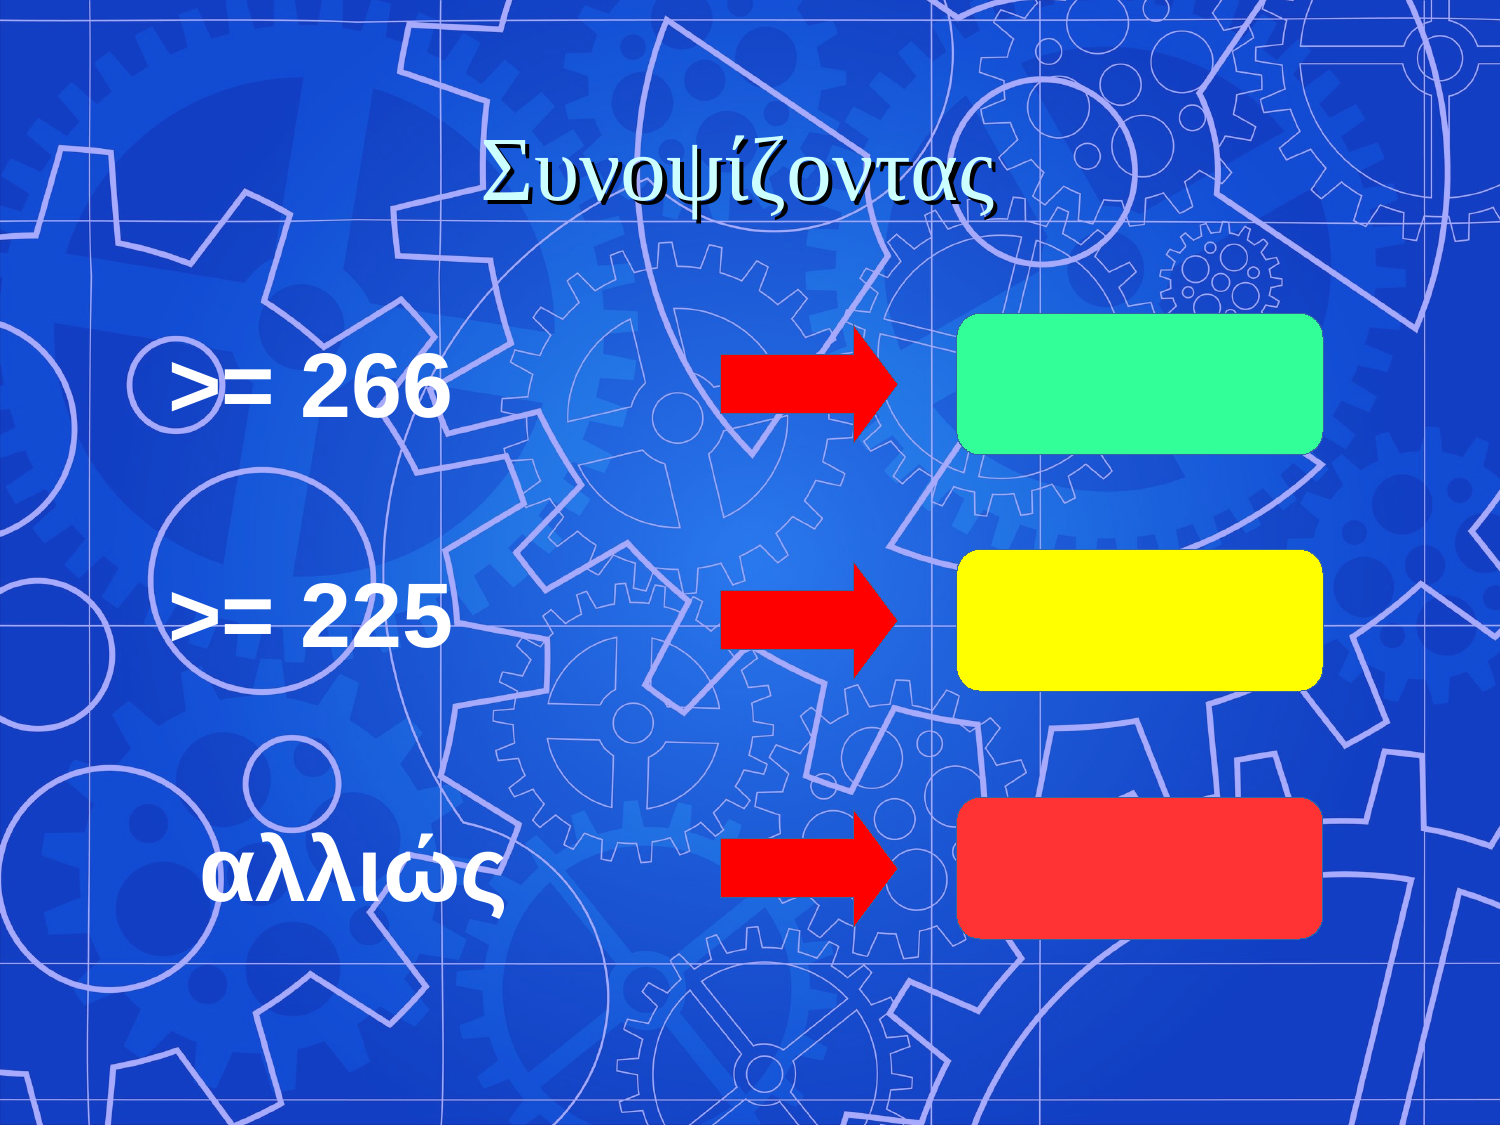

# Συνοψίζοντας
>= 266
>= 225
αλλιώς